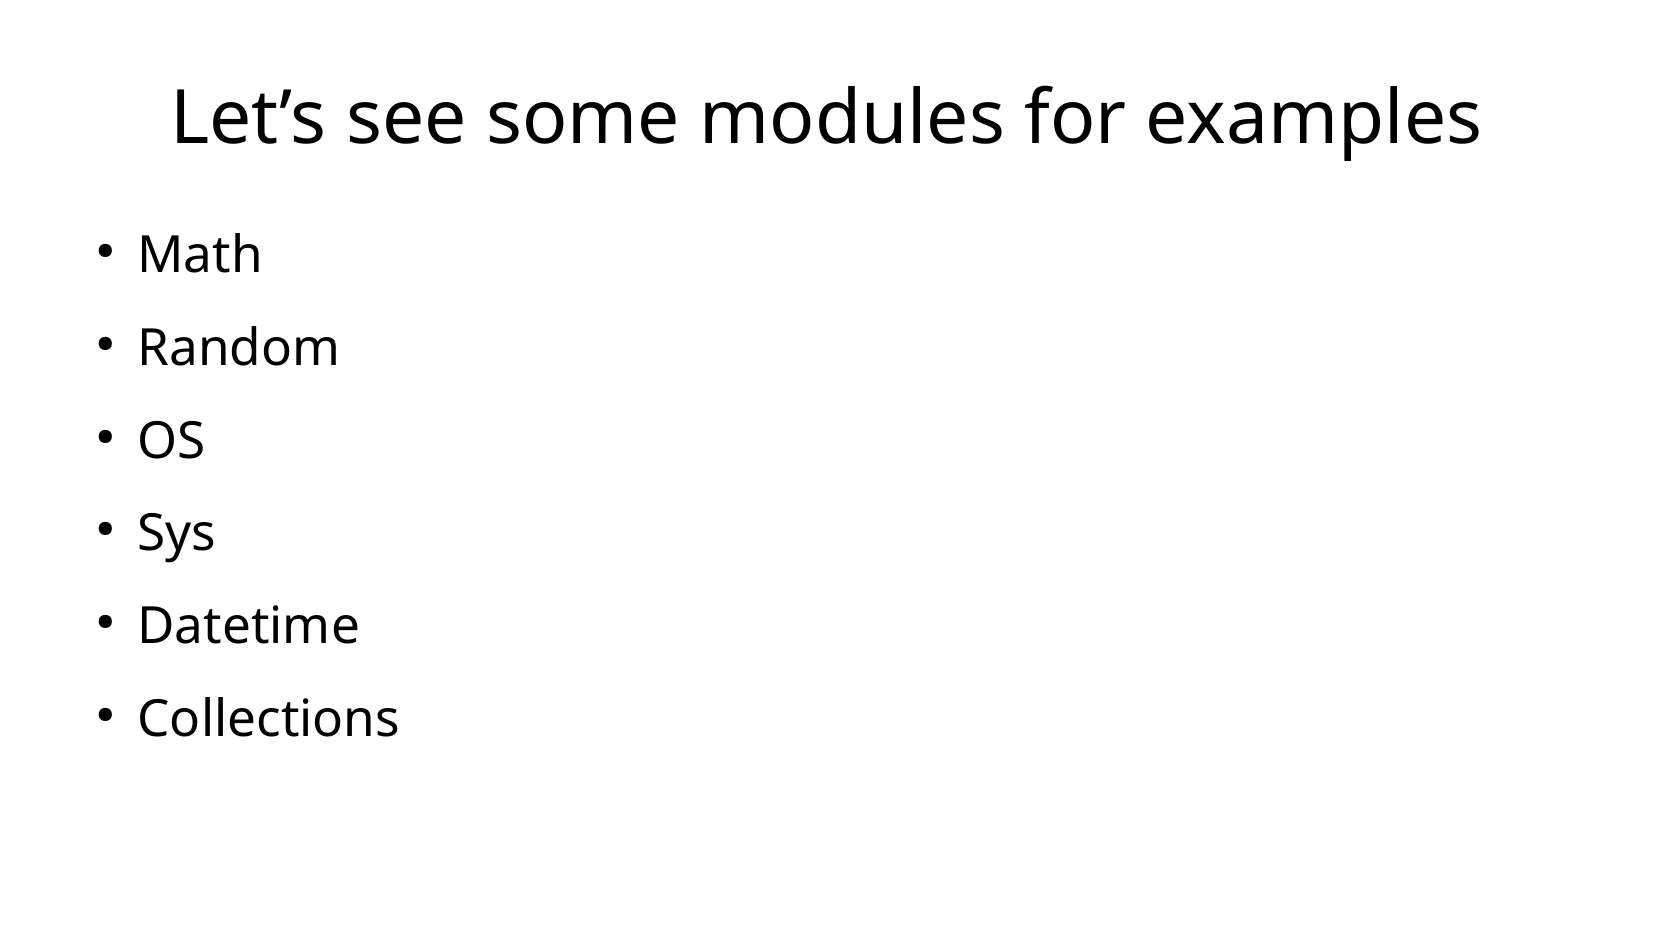

# Let’s see some modules for examples
Math
Random
OS
Sys
Datetime
Collections